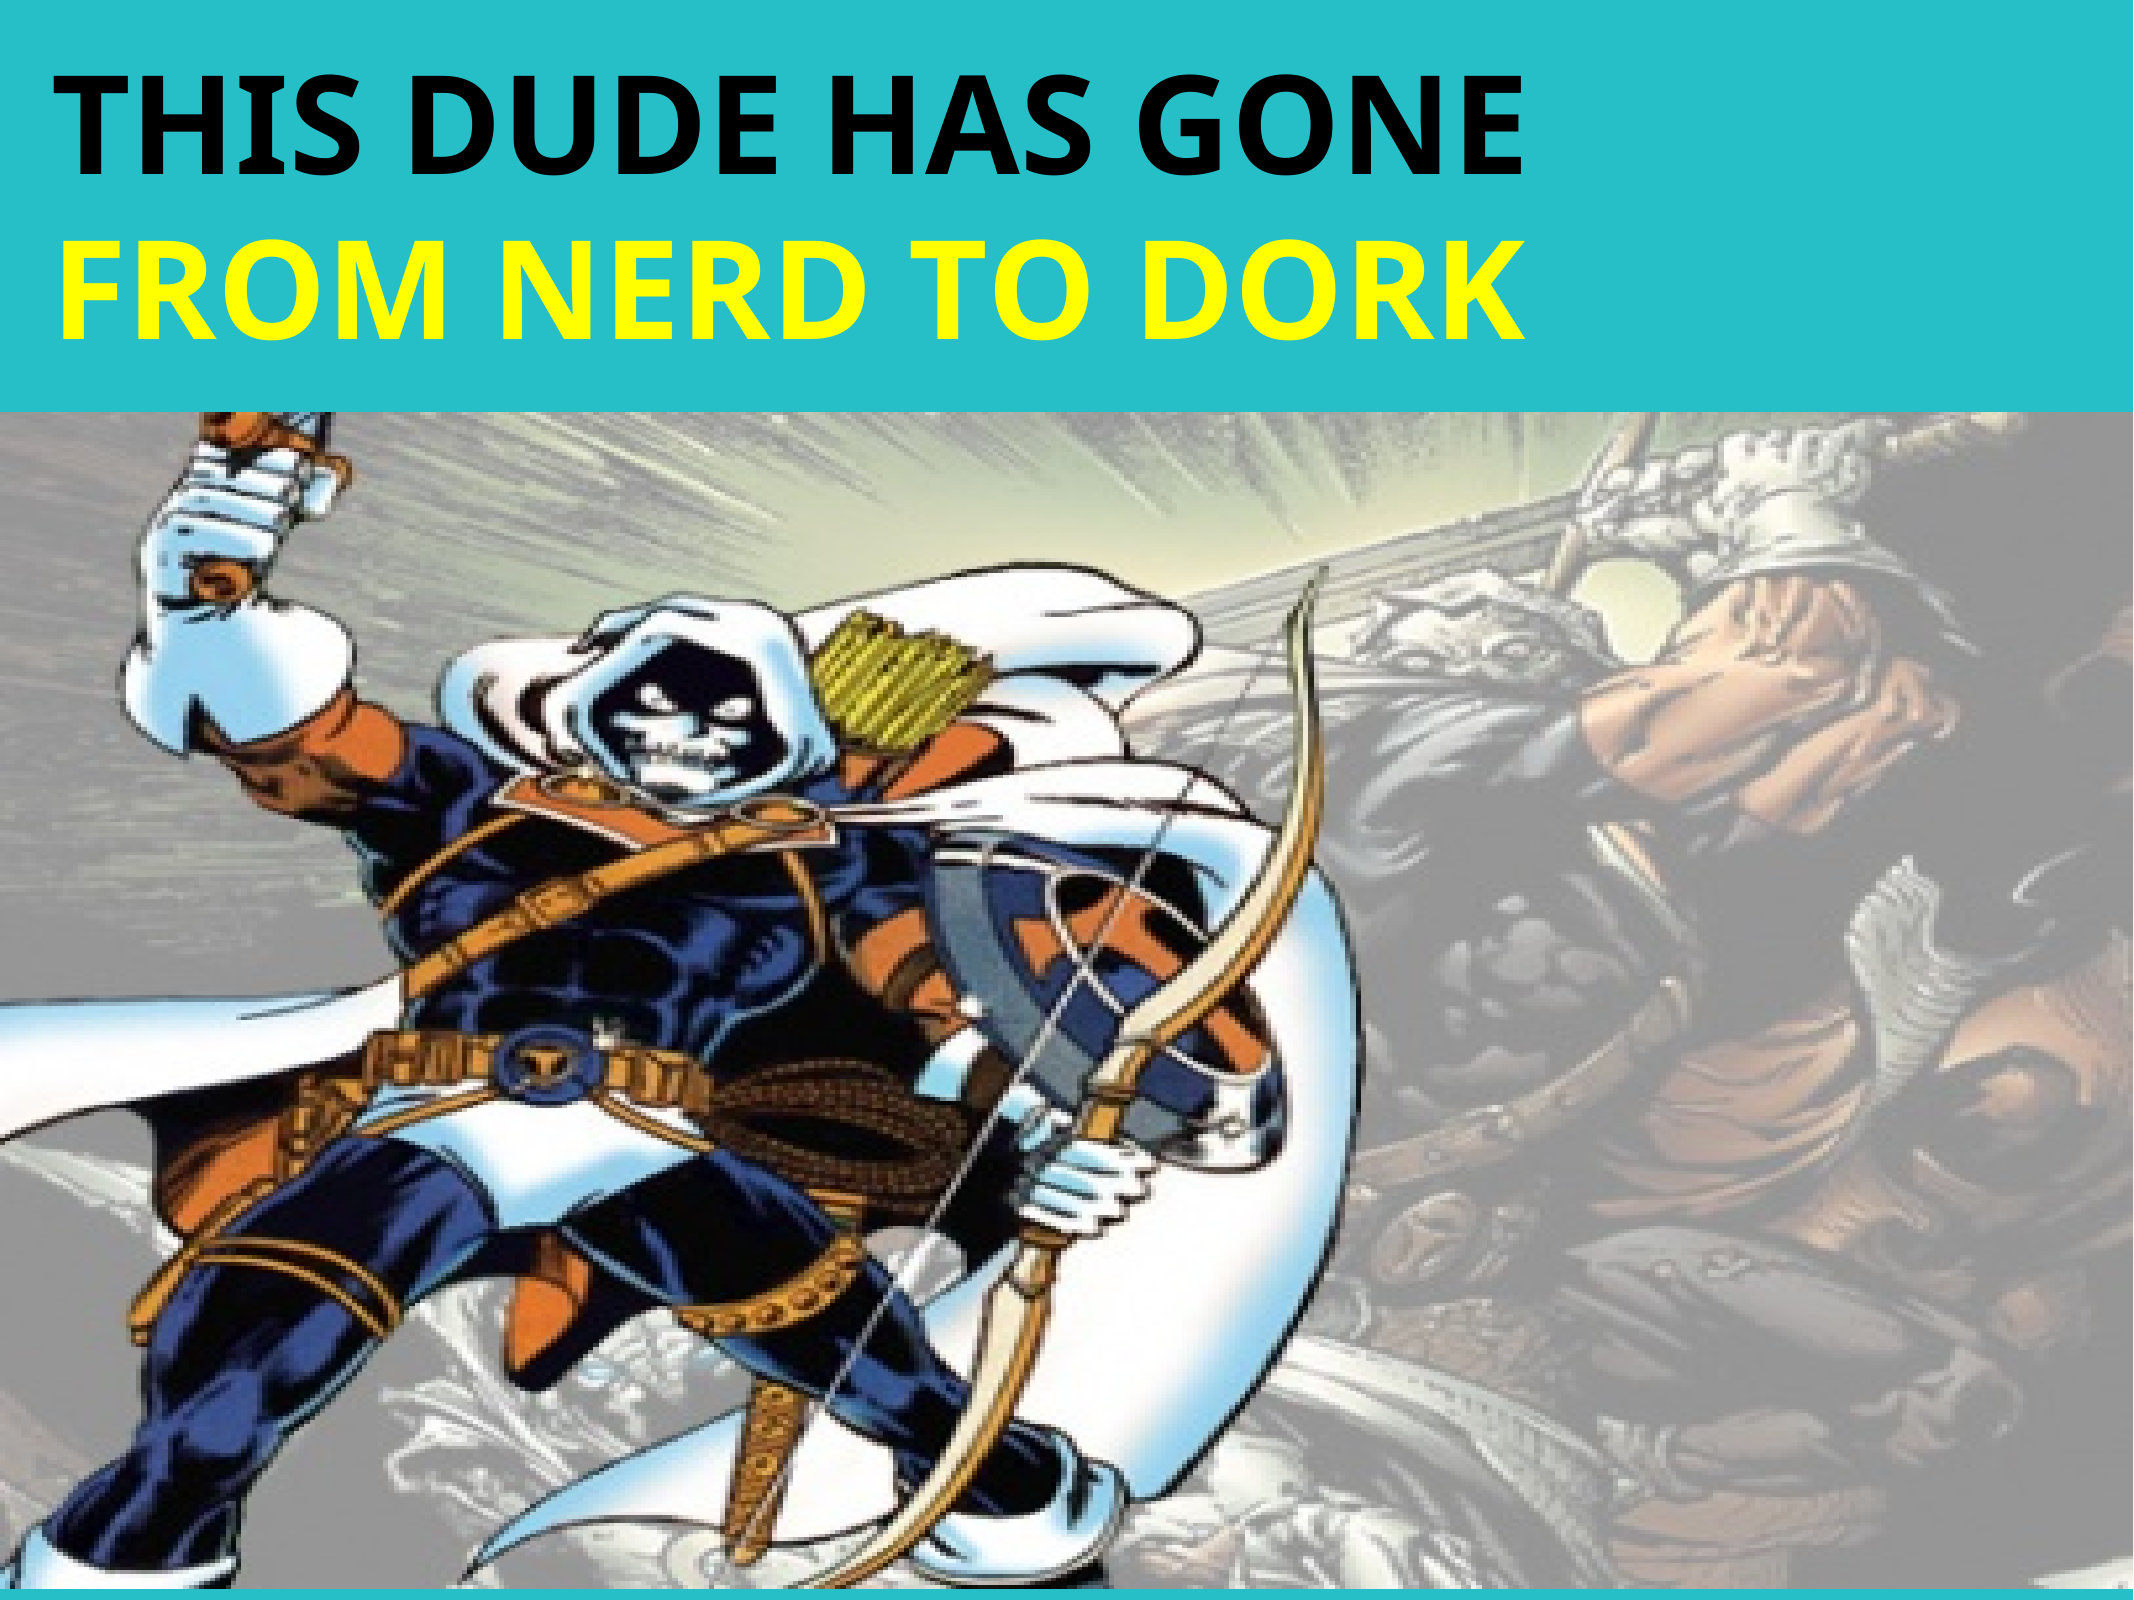

THIS DUDE HAS GONE
FROM NERD TO DORK